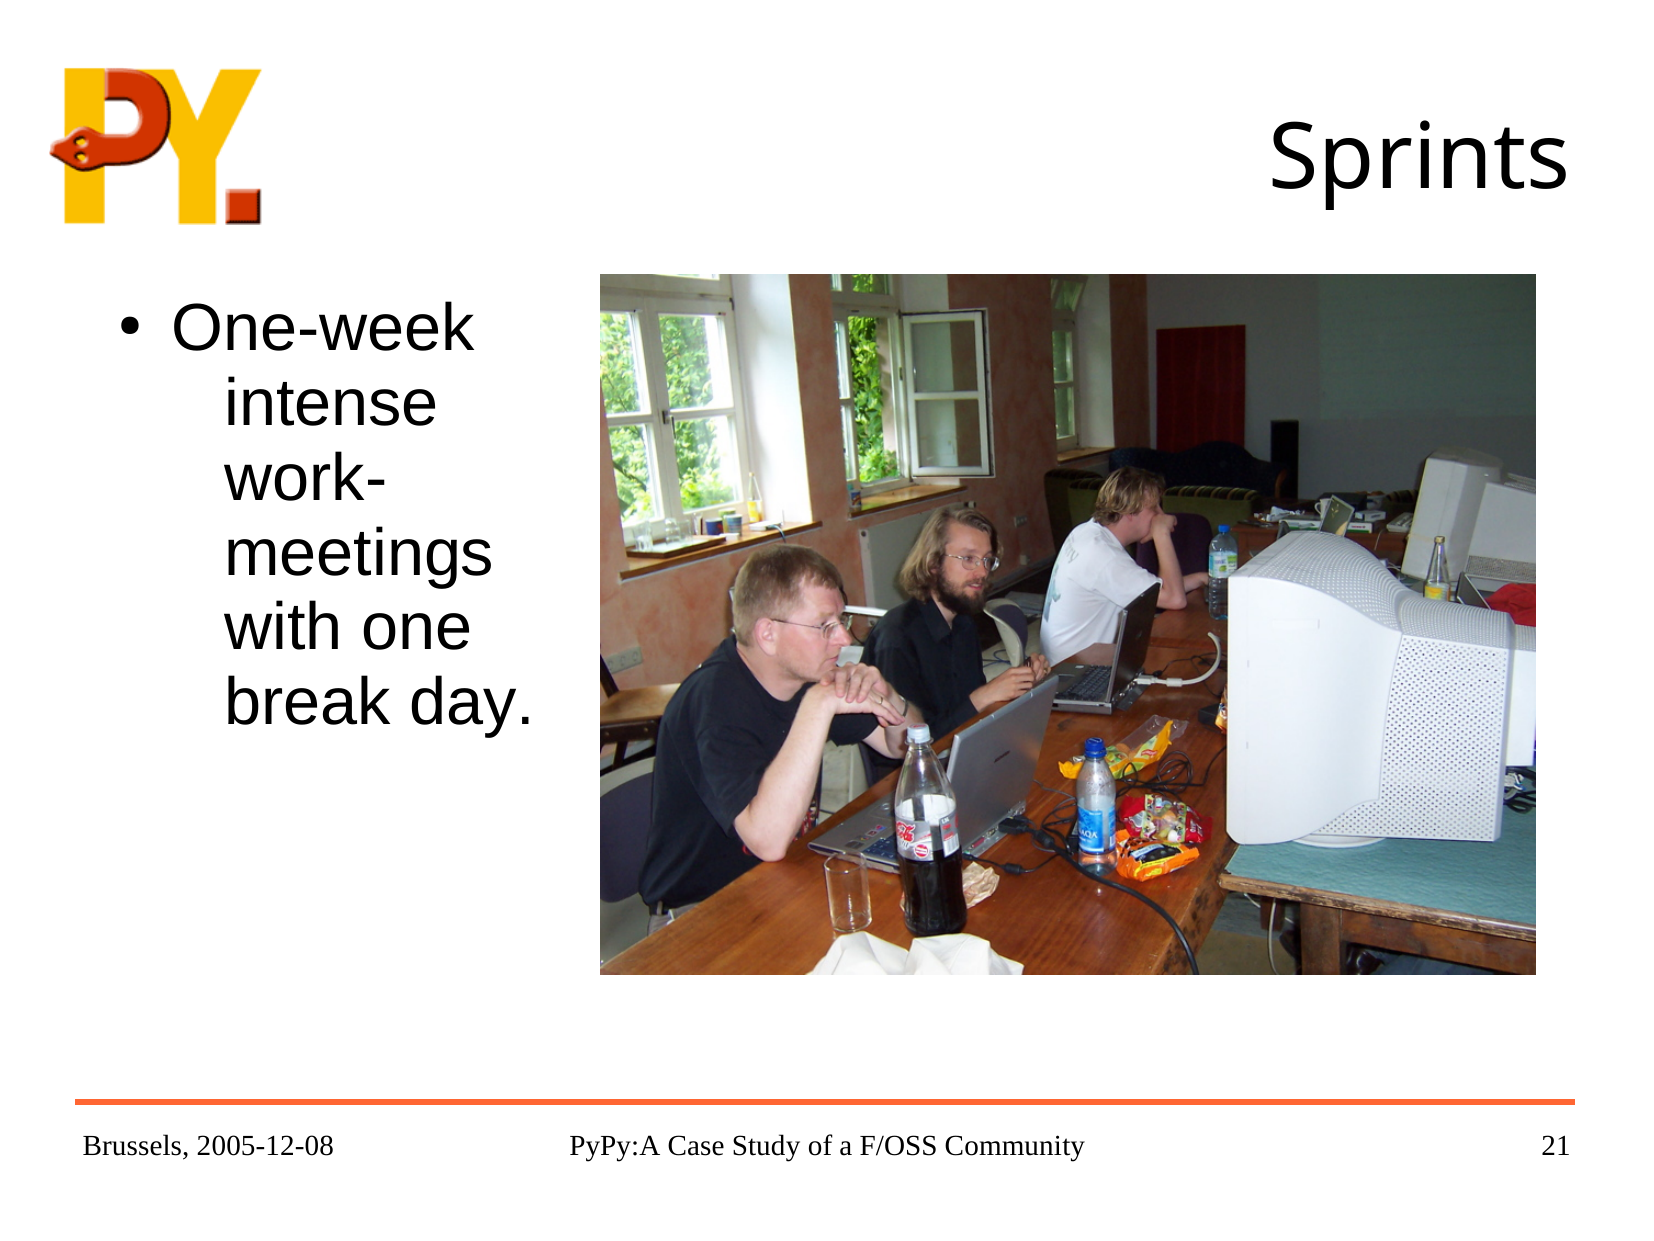

# Sprints
One-week intense work-meetings with one break day.
Brussels, 2005-12-08
PyPy: A Case Study of a F/OSS Community
21